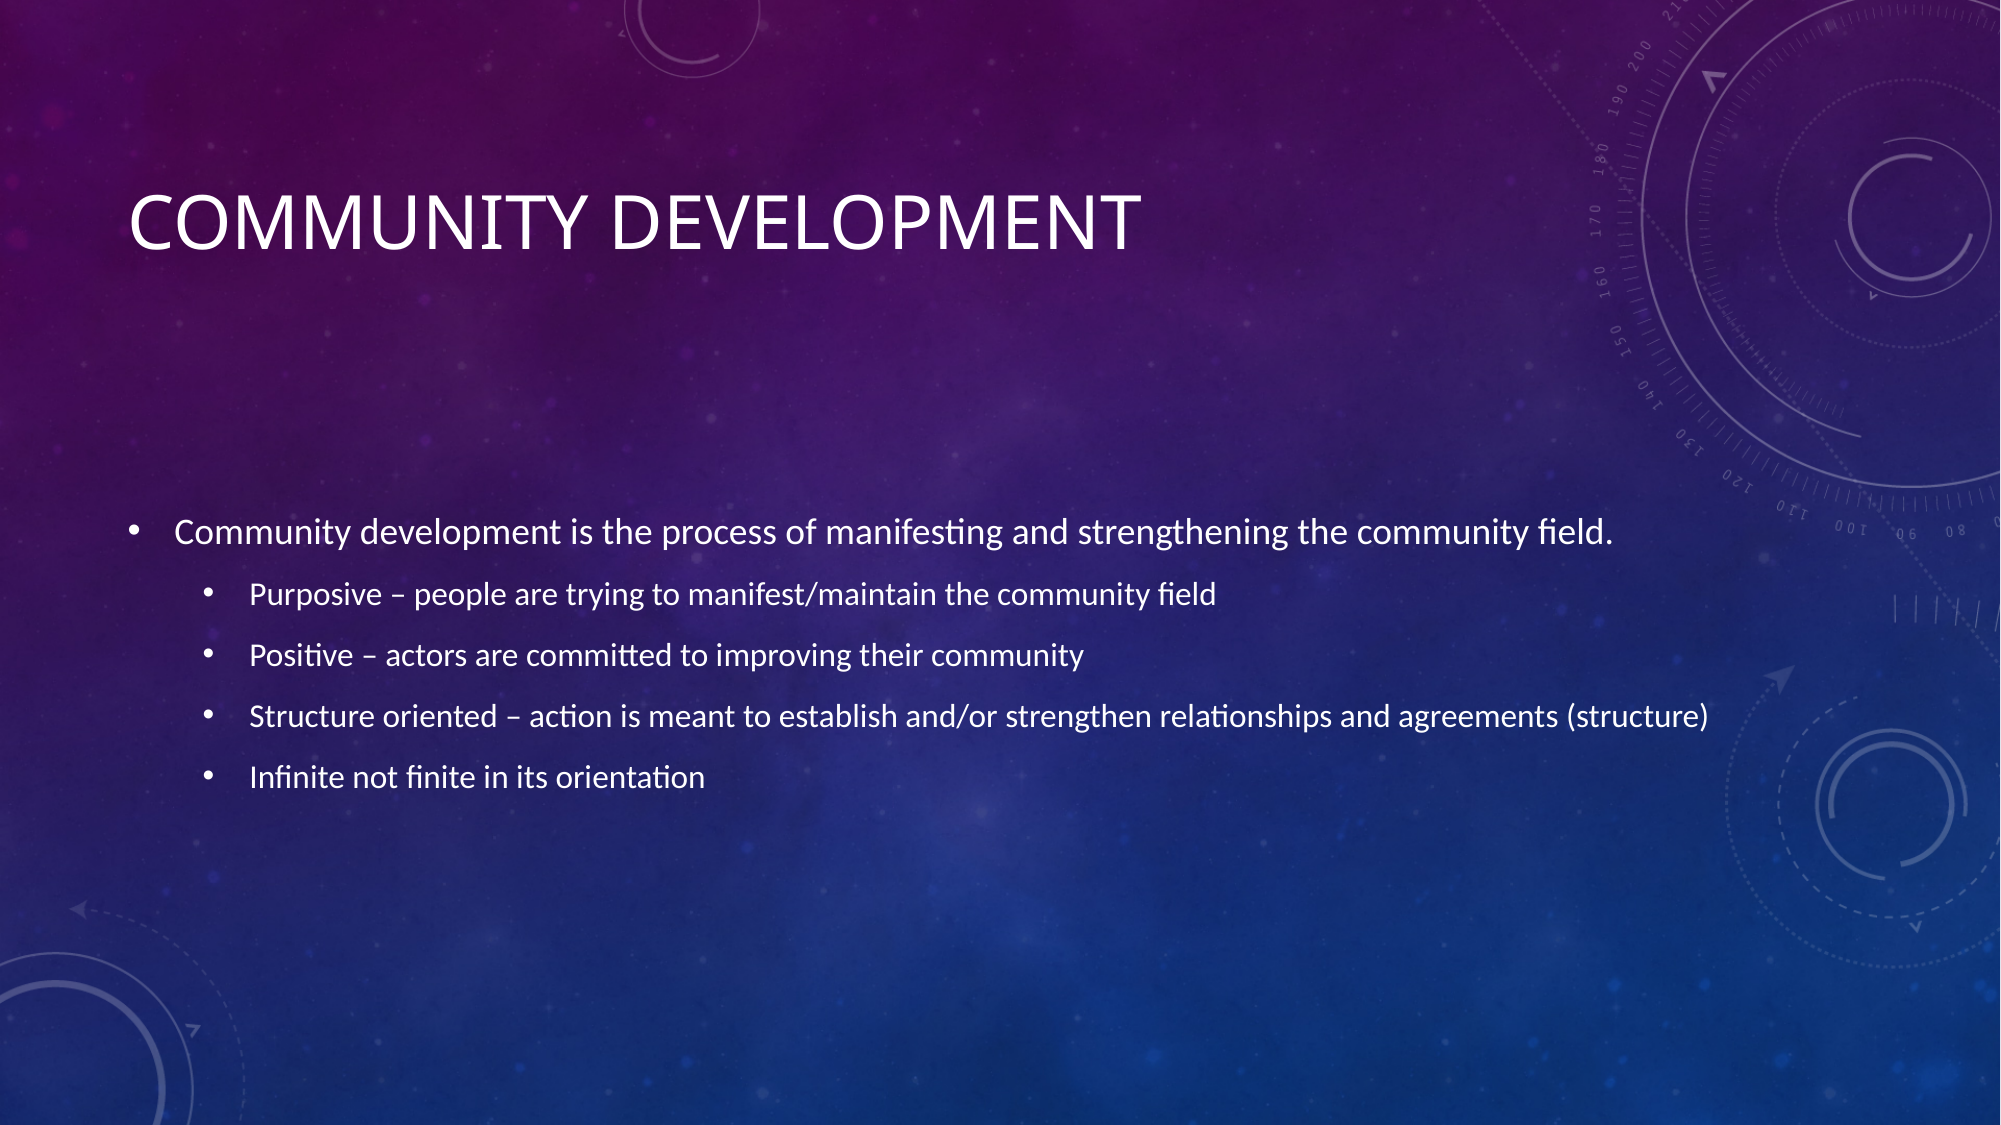

# Community development
Community development is the process of manifesting and strengthening the community field.
Purposive – people are trying to manifest/maintain the community field
Positive – actors are committed to improving their community
Structure oriented – action is meant to establish and/or strengthen relationships and agreements (structure)
Infinite not finite in its orientation